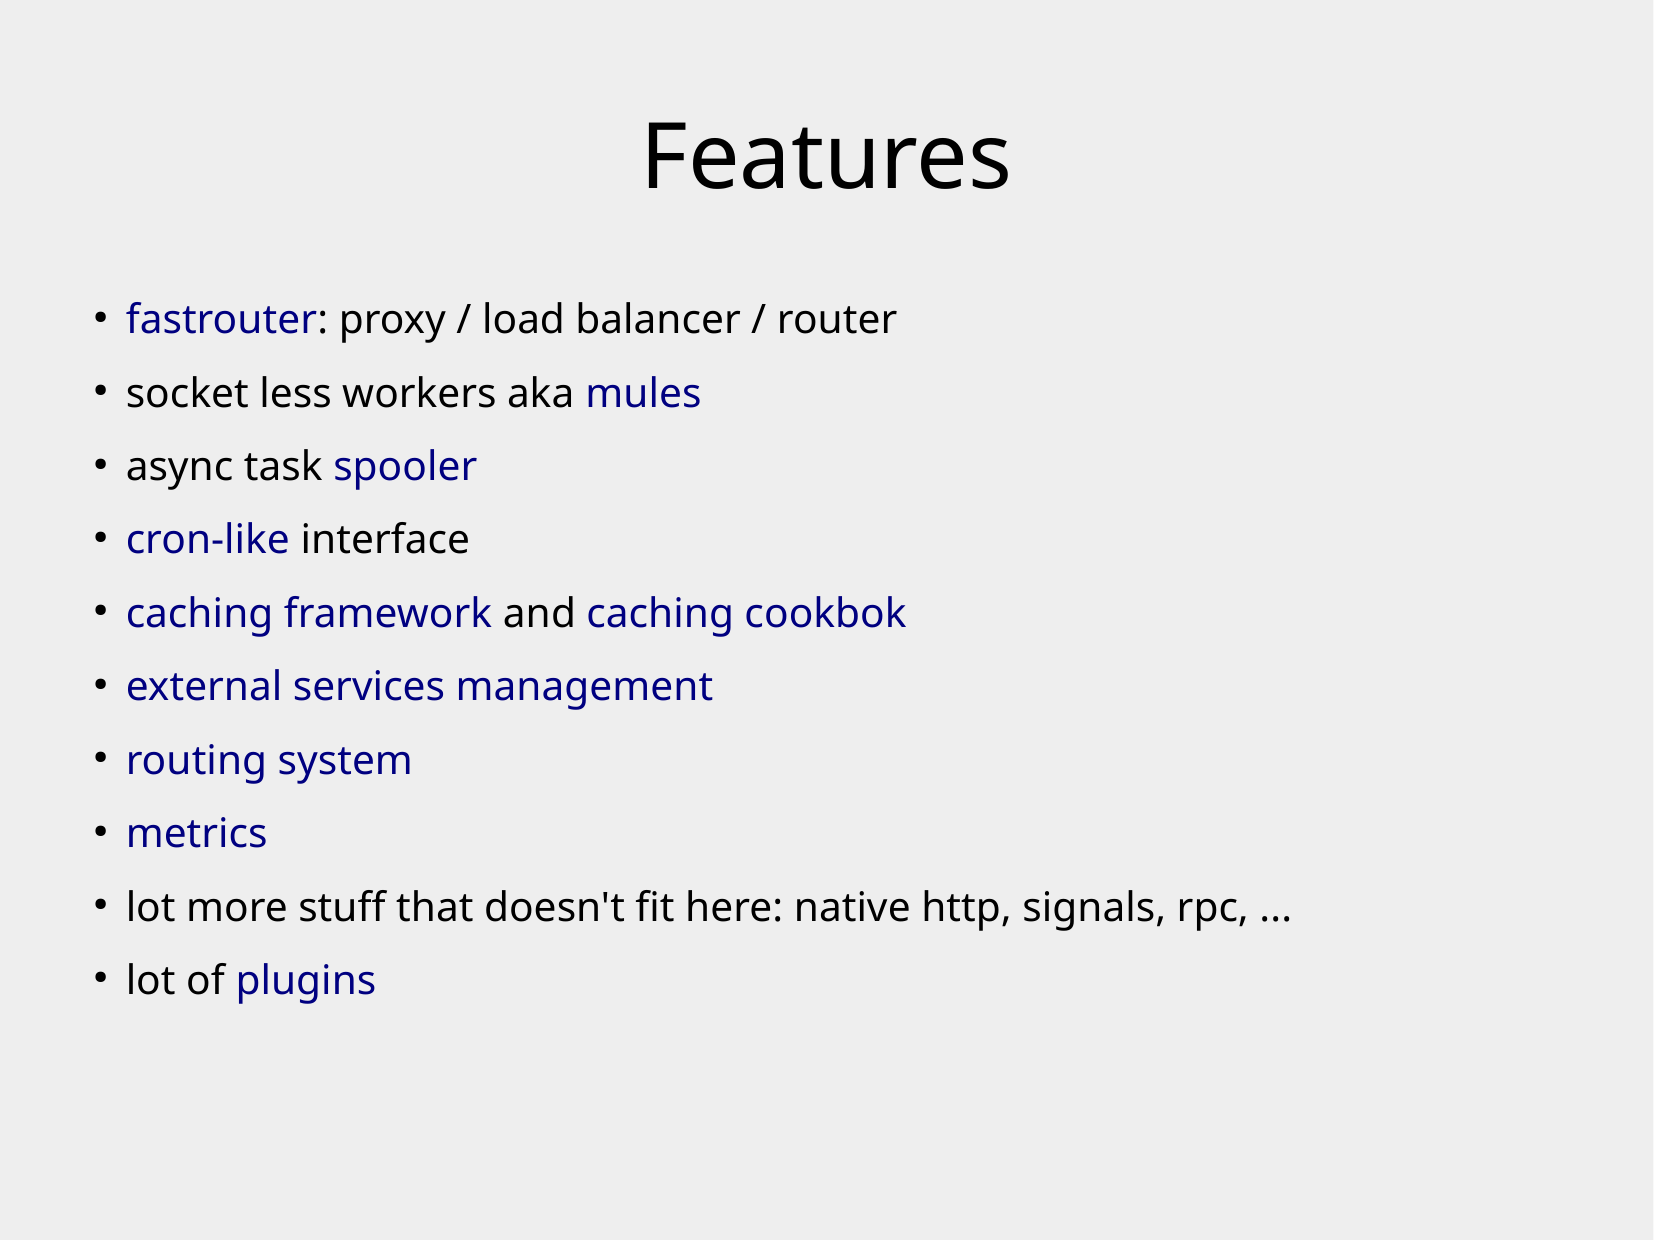

# Features
fastrouter: proxy / load balancer / router
socket less workers aka mules
async task spooler
cron-like interface
caching framework and caching cookbok
external services management
routing system
metrics
lot more stuff that doesn't fit here: native http, signals, rpc, ...
lot of plugins